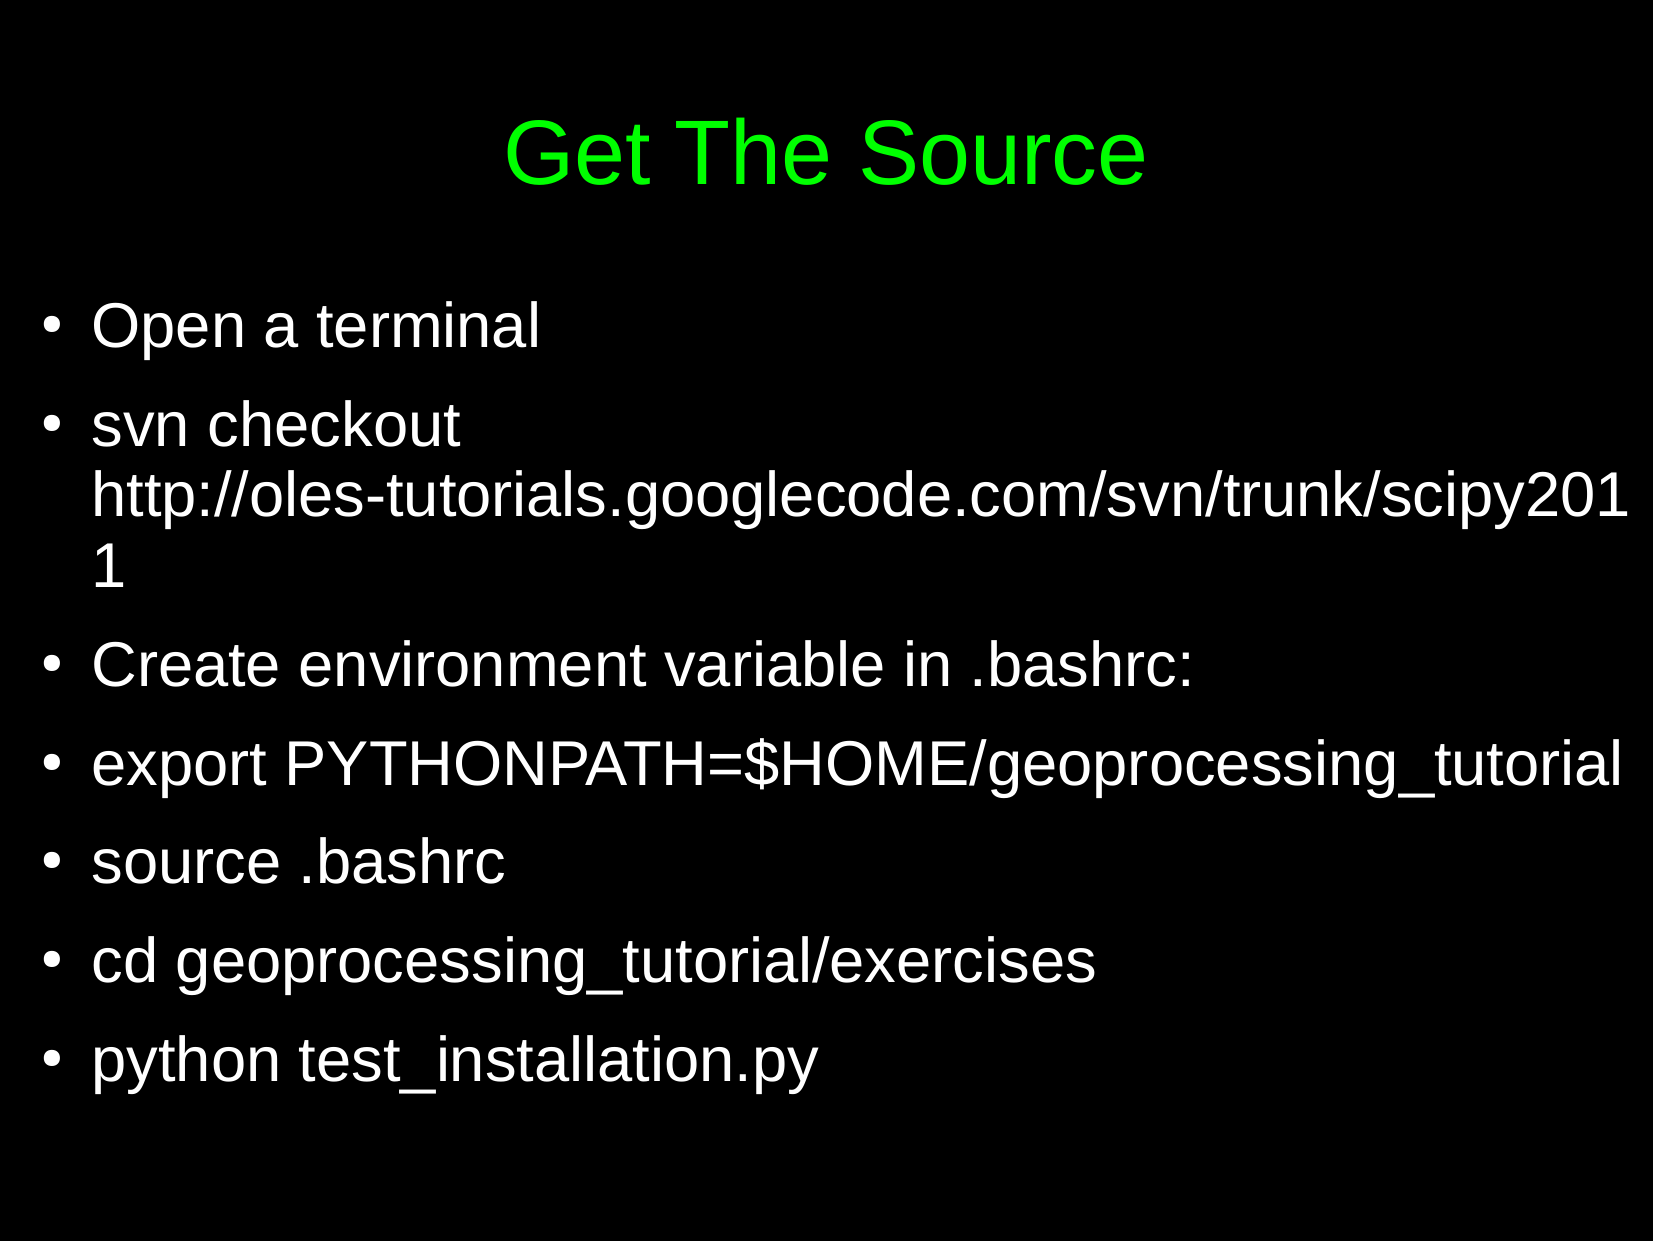

# Get The Source
Open a terminal
svn checkout http://oles-tutorials.googlecode.com/svn/trunk/scipy2011
Create environment variable in .bashrc:
export PYTHONPATH=$HOME/geoprocessing_tutorial
source .bashrc
cd geoprocessing_tutorial/exercises
python test_installation.py